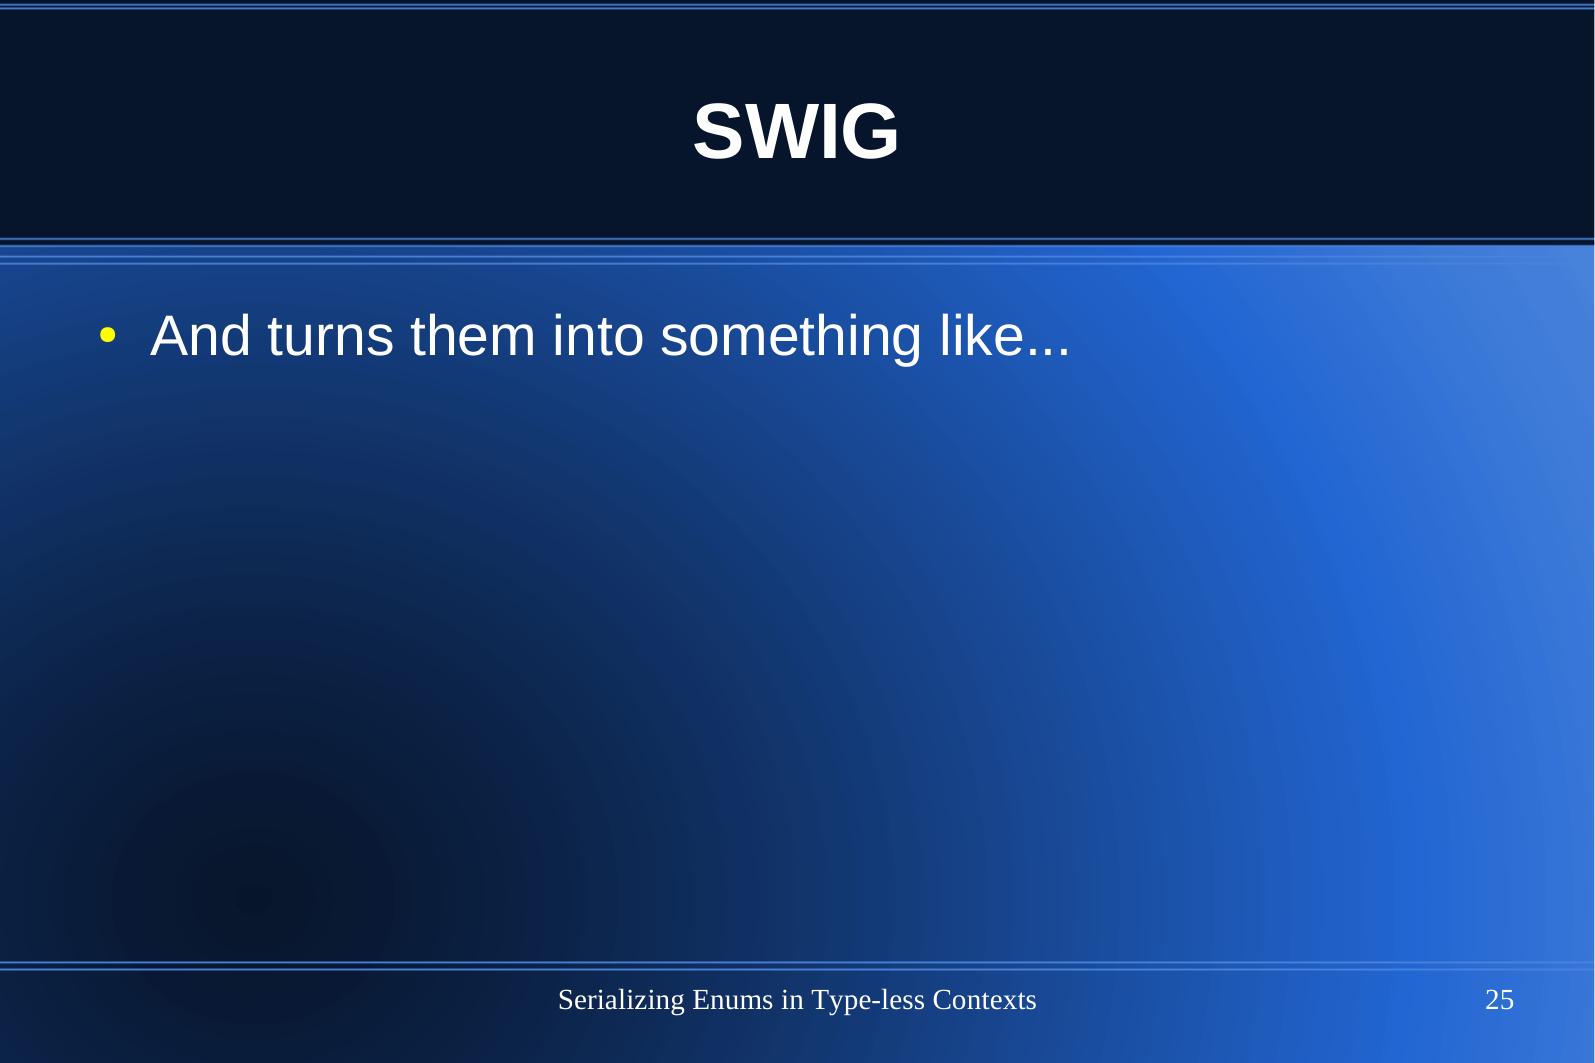

# SWIG
And turns them into something like...
Serializing Enums in Type-less Contexts
25